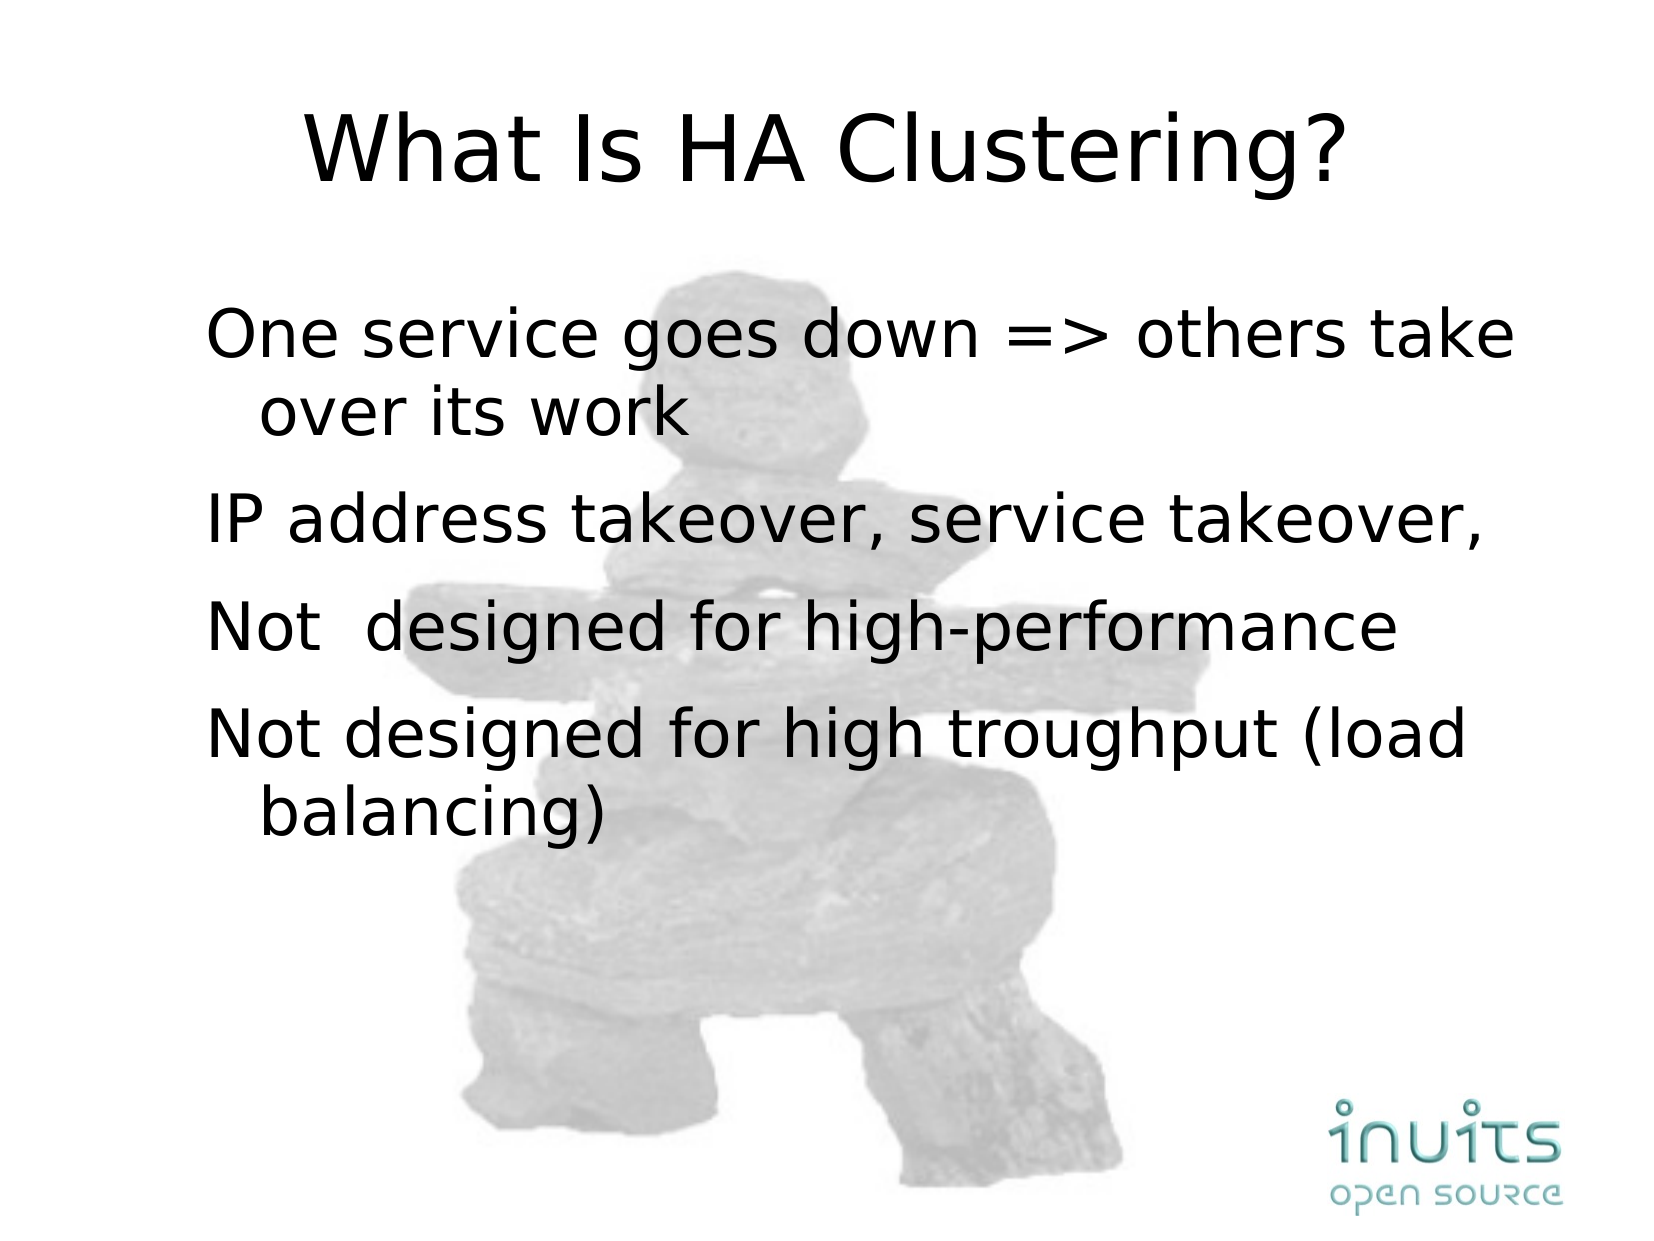

# What Is HA Clustering?
One service goes down => others take over its work
IP address takeover, service takeover,
Not designed for high-performance
Not designed for high troughput (load balancing)